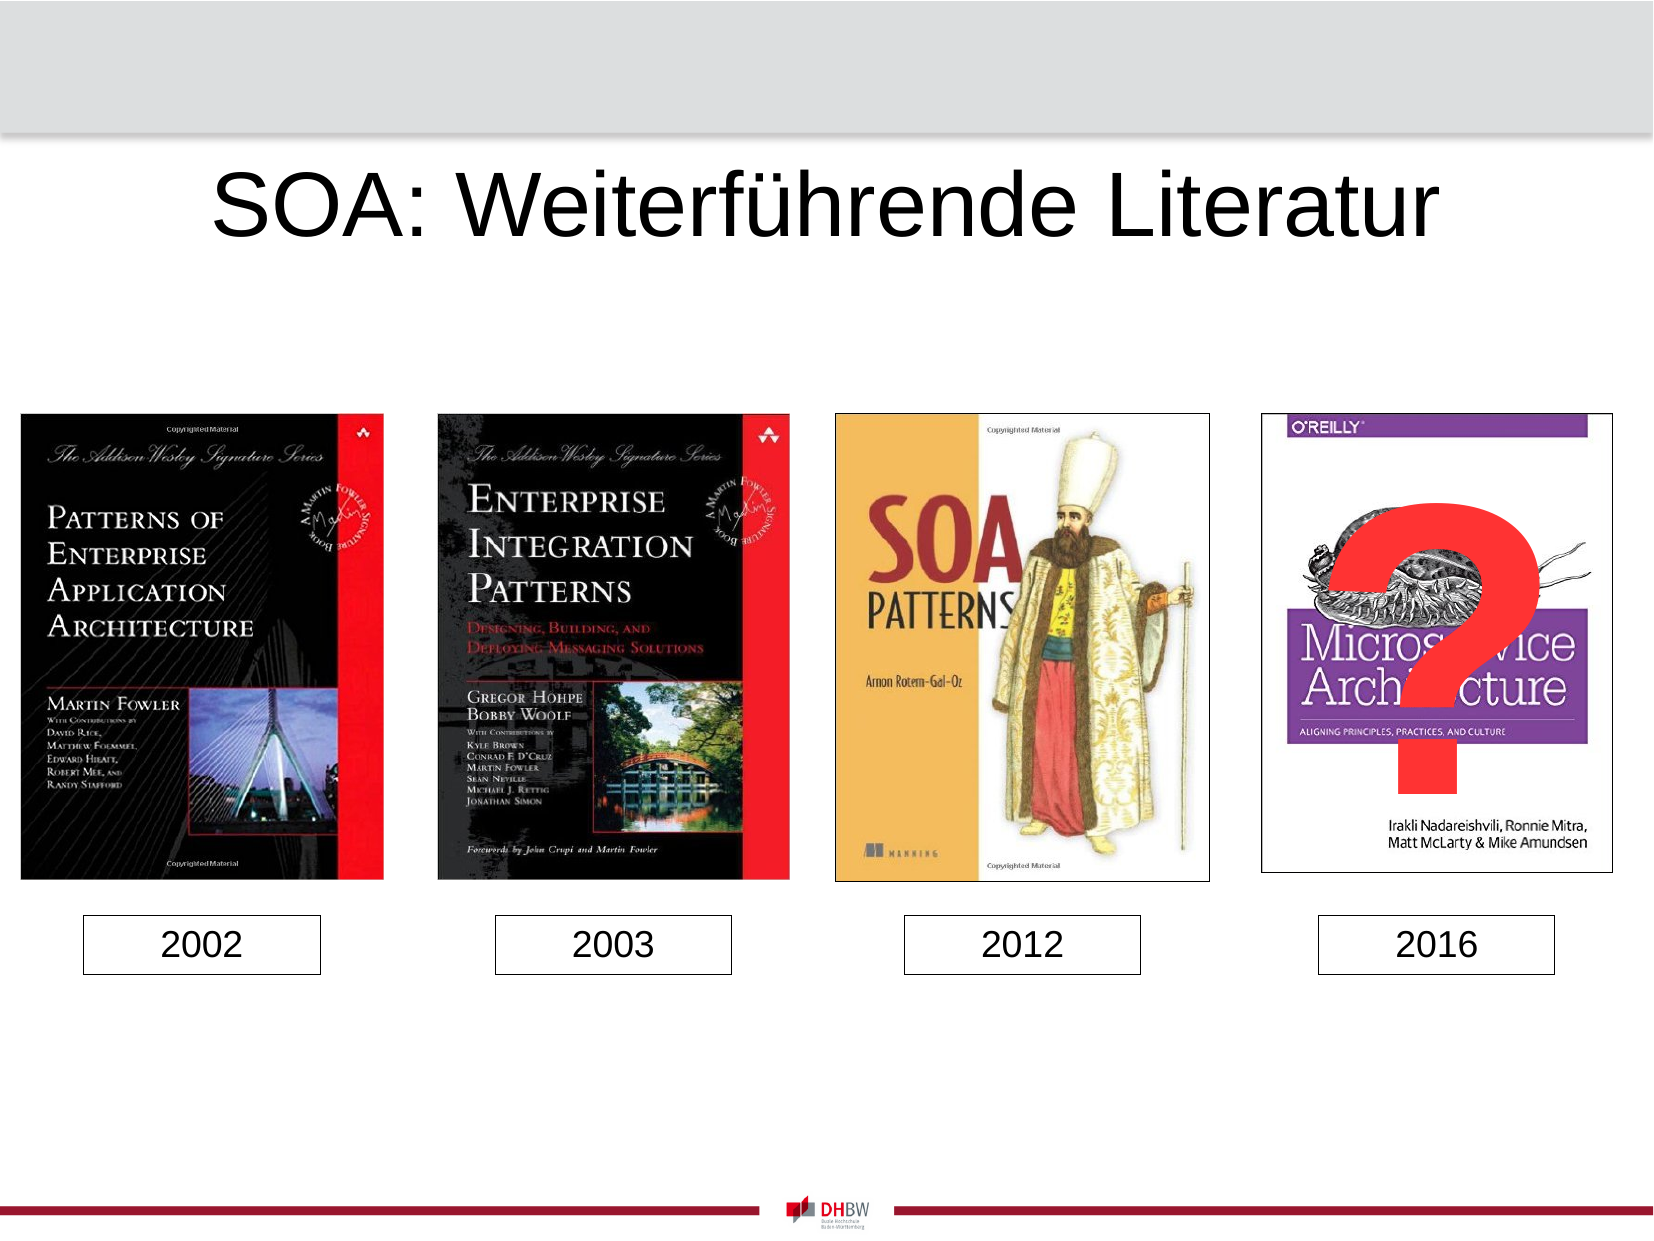

# SOA: Weiterführende Literatur
?
2002
2003
2012
2016